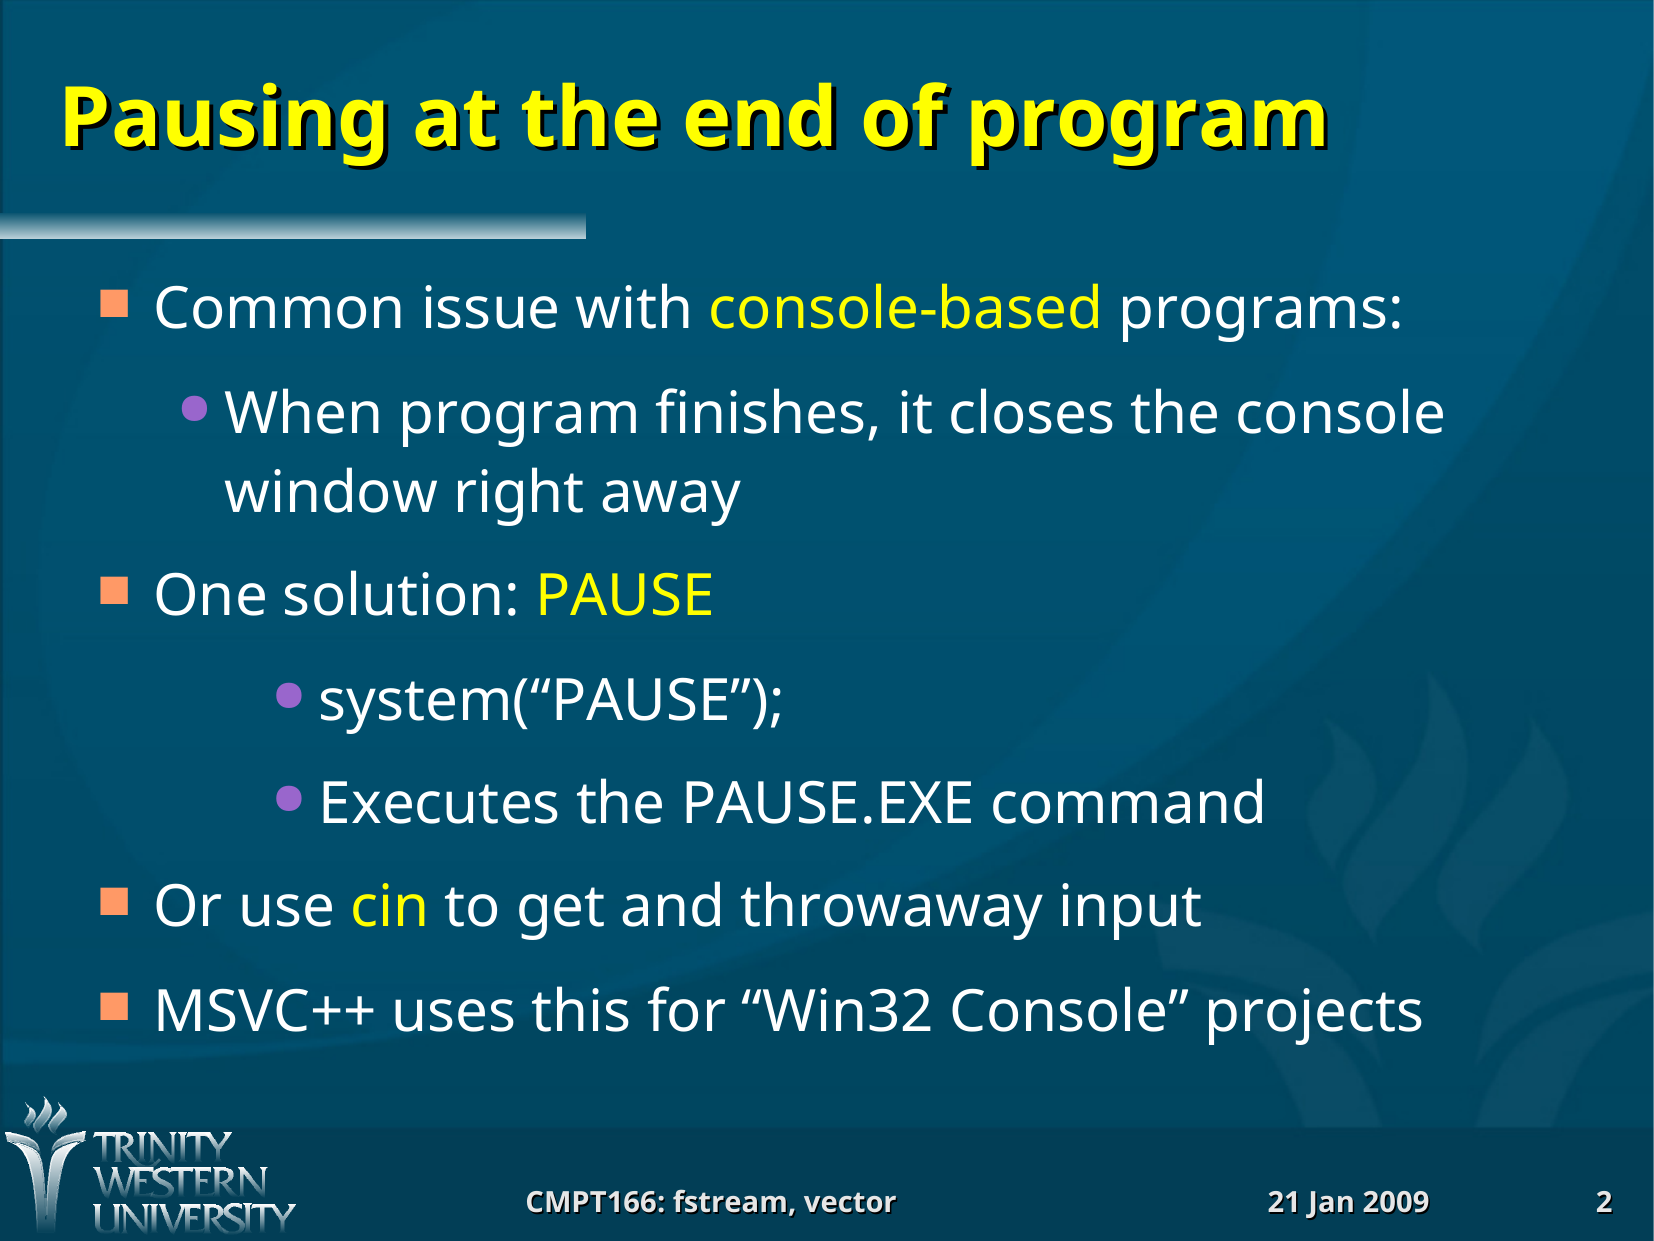

# Pausing at the end of program
Common issue with console-based programs:
When program finishes, it closes the console window right away
One solution: PAUSE
system(“PAUSE”);
Executes the PAUSE.EXE command
Or use cin to get and throwaway input
MSVC++ uses this for “Win32 Console” projects
CMPT166: fstream, vector
21 Jan 2009
2